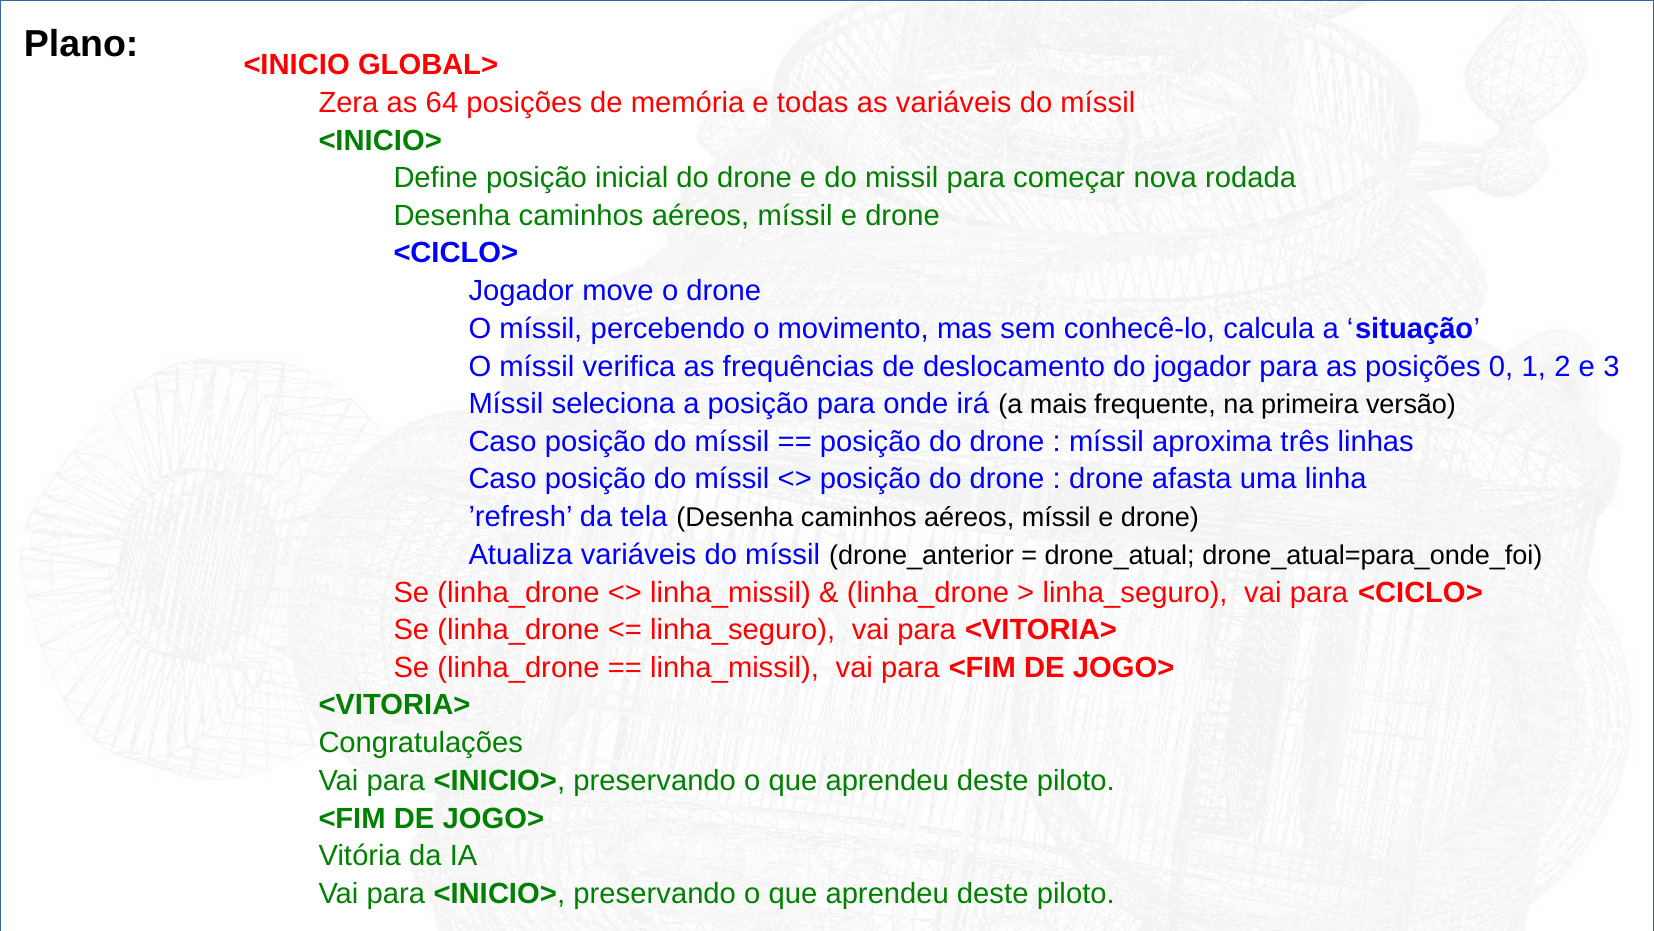

Plano:
<INICIO GLOBAL>
	Zera as 64 posições de memória e todas as variáveis do míssil
	<INICIO>
		Define posição inicial do drone e do missil para começar nova rodada
		Desenha caminhos aéreos, míssil e drone
		<CICLO>
			Jogador move o drone
			O míssil, percebendo o movimento, mas sem conhecê-lo, calcula a ‘situação’
			O míssil verifica as frequências de deslocamento do jogador para as posições 0, 1, 2 e 3
			Míssil seleciona a posição para onde irá (a mais frequente, na primeira versão)
			Caso posição do míssil == posição do drone : míssil aproxima três linhas
			Caso posição do míssil <> posição do drone : drone afasta uma linha
			’refresh’ da tela (Desenha caminhos aéreos, míssil e drone)
			Atualiza variáveis do míssil (drone_anterior = drone_atual; drone_atual=para_onde_foi)
		Se (linha_drone <> linha_missil) & (linha_drone > linha_seguro), vai para <CICLO>
		Se (linha_drone <= linha_seguro), vai para <VITORIA>
		Se (linha_drone == linha_missil), vai para <FIM DE JOGO>
	<VITORIA>
	Congratulações
	Vai para <INICIO>, preservando o que aprendeu deste piloto.
	<FIM DE JOGO>
	Vitória da IA
	Vai para <INICIO>, preservando o que aprendeu deste piloto.